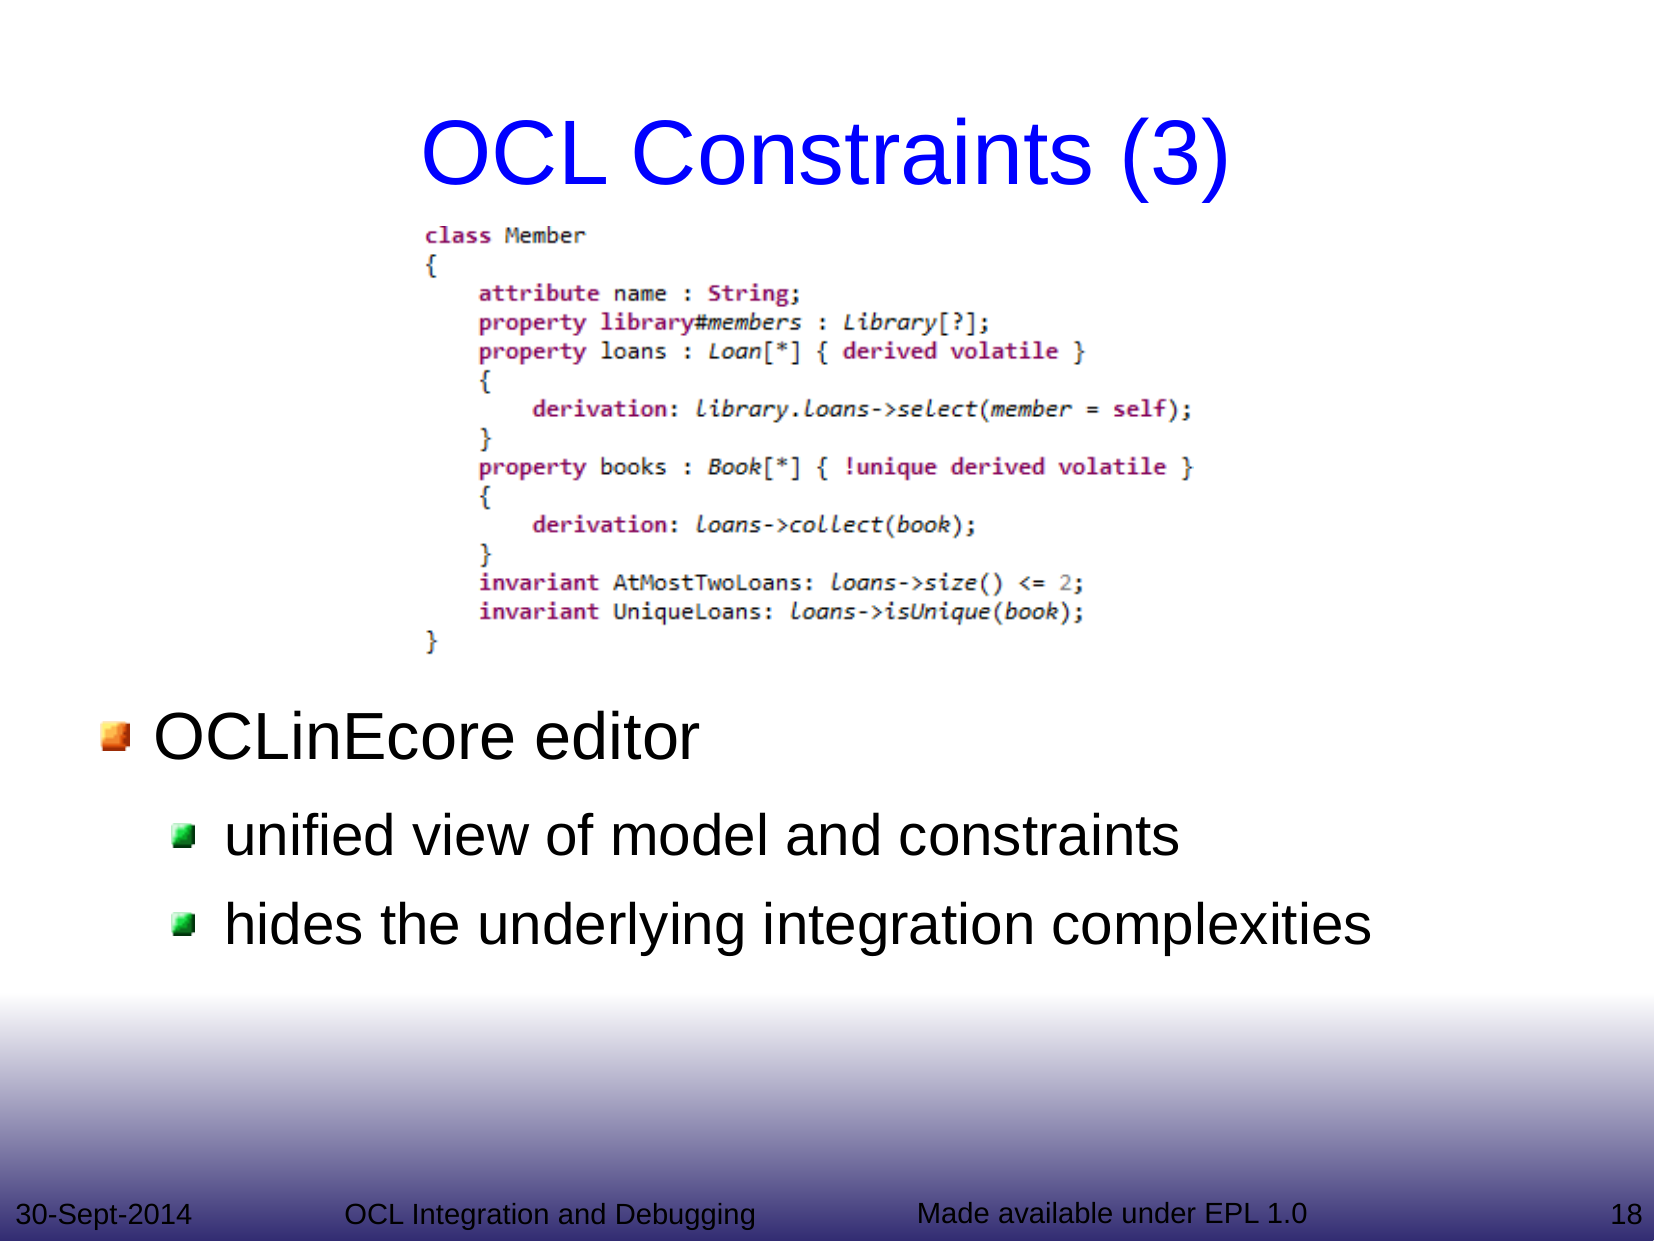

# OCL Constraints (3)
OCLinEcore editor
unified view of model and constraints
hides the underlying integration complexities
30-Sept-2014
OCL Integration and Debugging
18